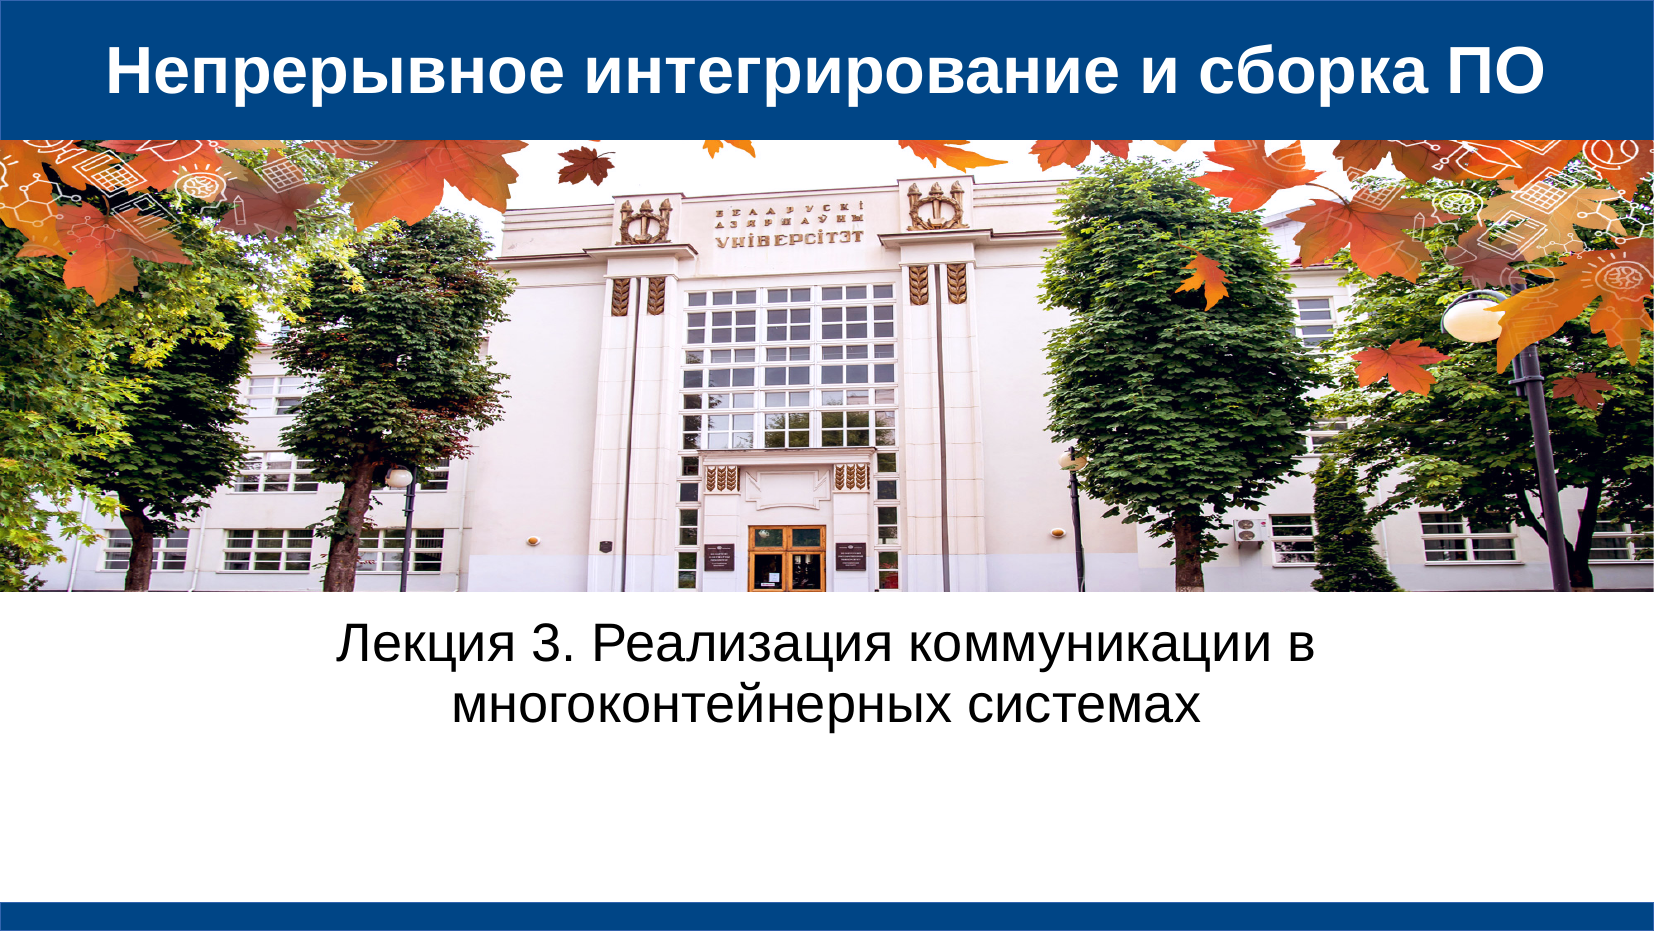

# Непрерывное интегрирование и сборка ПО
Лекция 3. Реализация коммуникации в многоконтейнерных системах